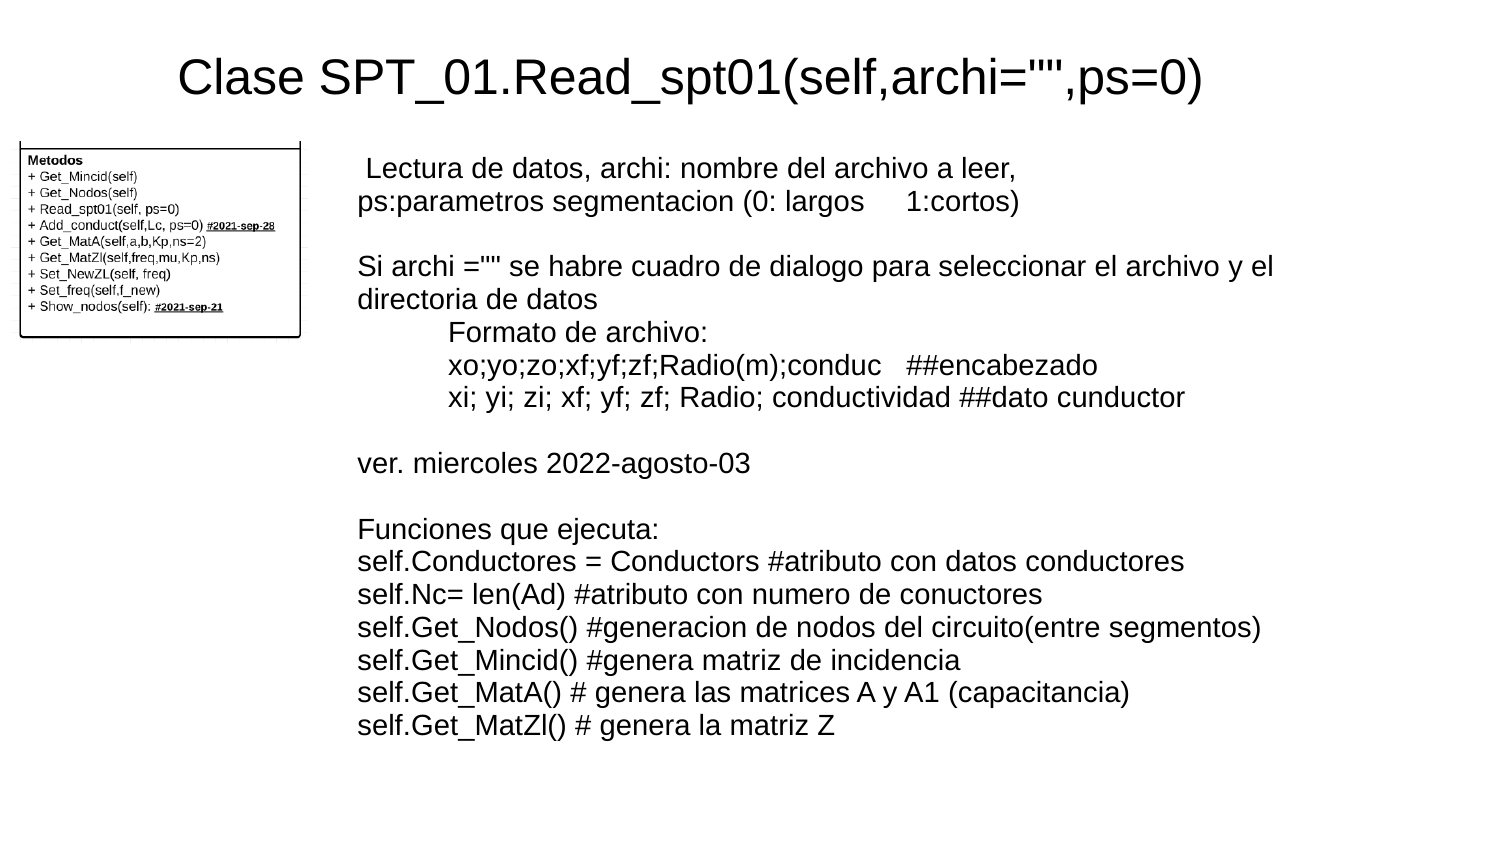

Clase SPT_01.Read_spt01(self,archi="",ps=0)
 Lectura de datos, archi: nombre del archivo a leer,
ps:parametros segmentacion (0: largos 1:cortos)
Si archi ="" se habre cuadro de dialogo para seleccionar el archivo y el directoria de datos
 Formato de archivo:
 xo;yo;zo;xf;yf;zf;Radio(m);conduc ##encabezado
 xi; yi; zi; xf; yf; zf; Radio; conductividad ##dato cunductor
ver. miercoles 2022-agosto-03
Funciones que ejecuta:
self.Conductores = Conductors #atributo con datos conductores
self.Nc= len(Ad) #atributo con numero de conuctores
self.Get_Nodos() #generacion de nodos del circuito(entre segmentos)
self.Get_Mincid() #genera matriz de incidencia
self.Get_MatA() # genera las matrices A y A1 (capacitancia)
self.Get_MatZl() # genera la matriz Z